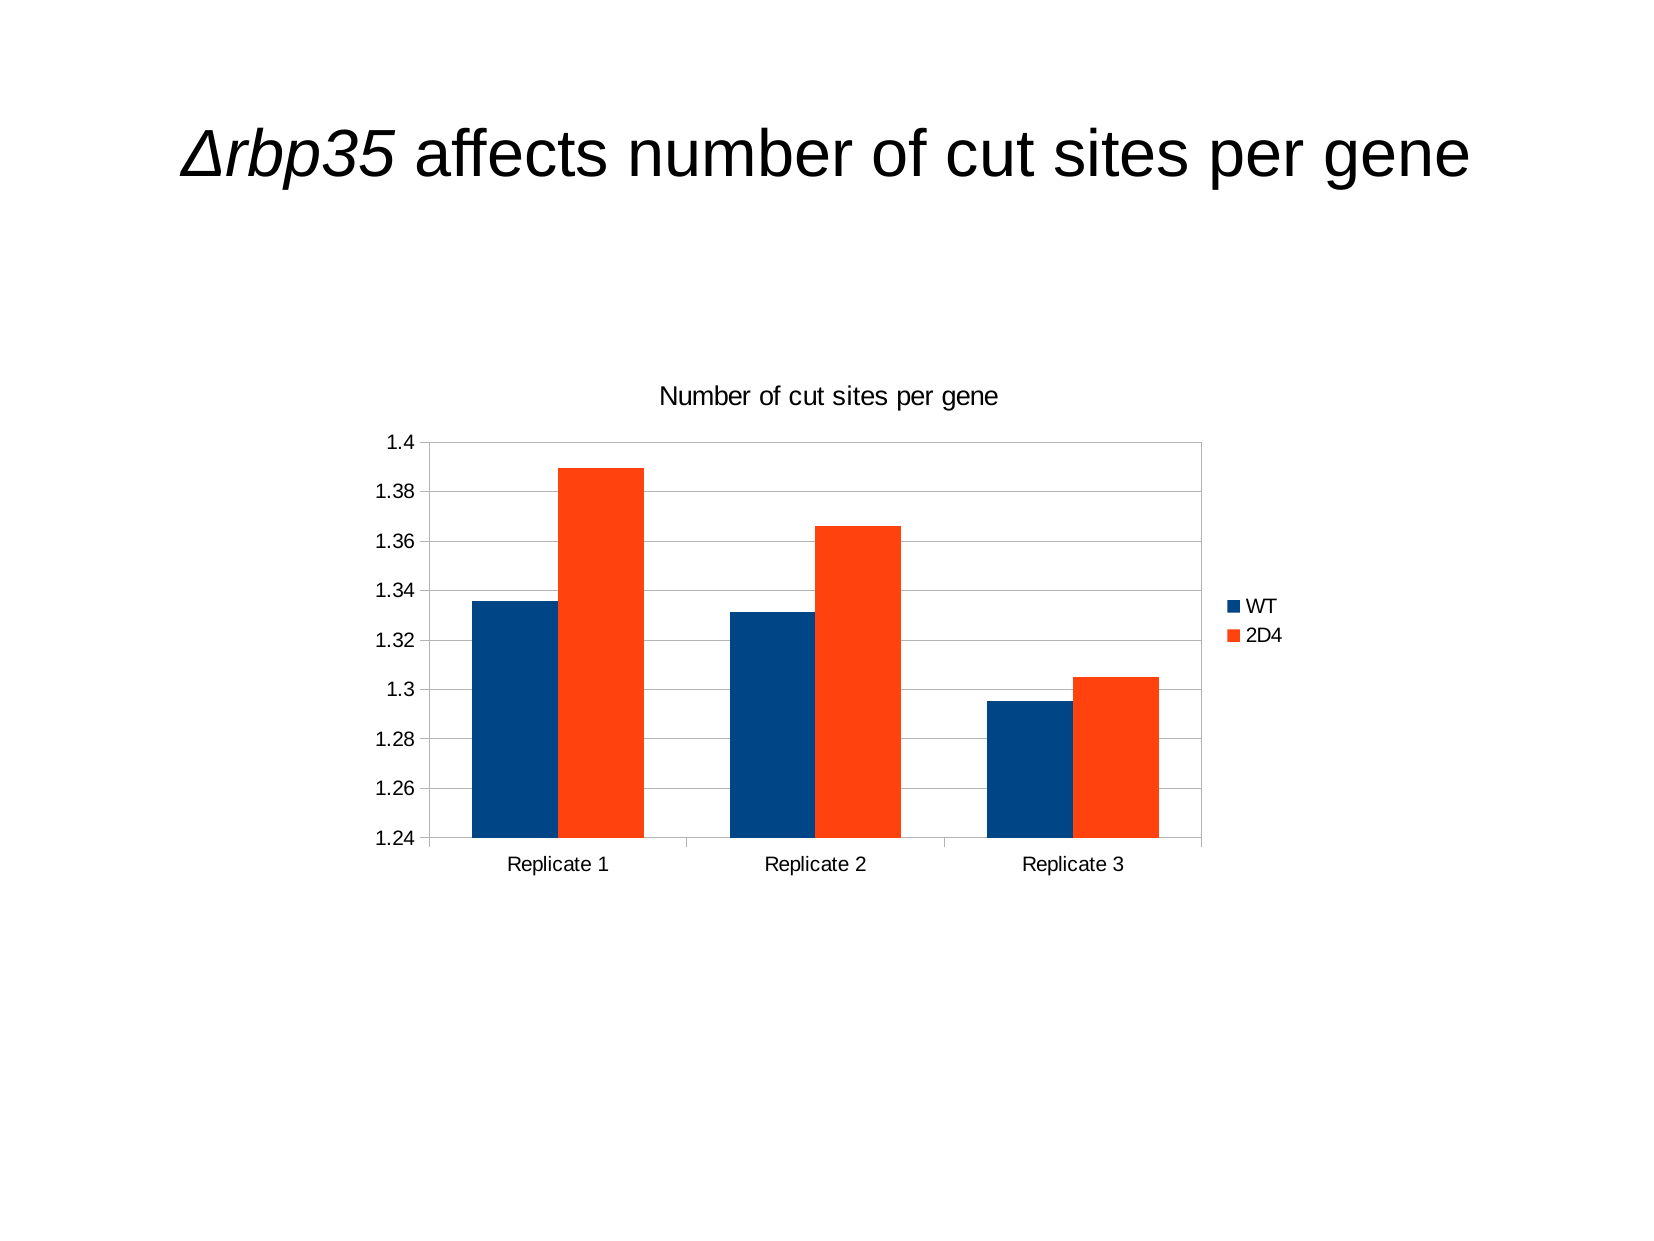

# Δrbp35 affects number of cut sites per gene
### Chart: Number of cut sites per gene
| Category | WT | 2D4 |
|---|---|---|
| Replicate 1 | 1.33598 | 1.38965 |
| Replicate 2 | 1.33138 | 1.36617 |
| Replicate 3 | 1.29531 | 1.30489 |